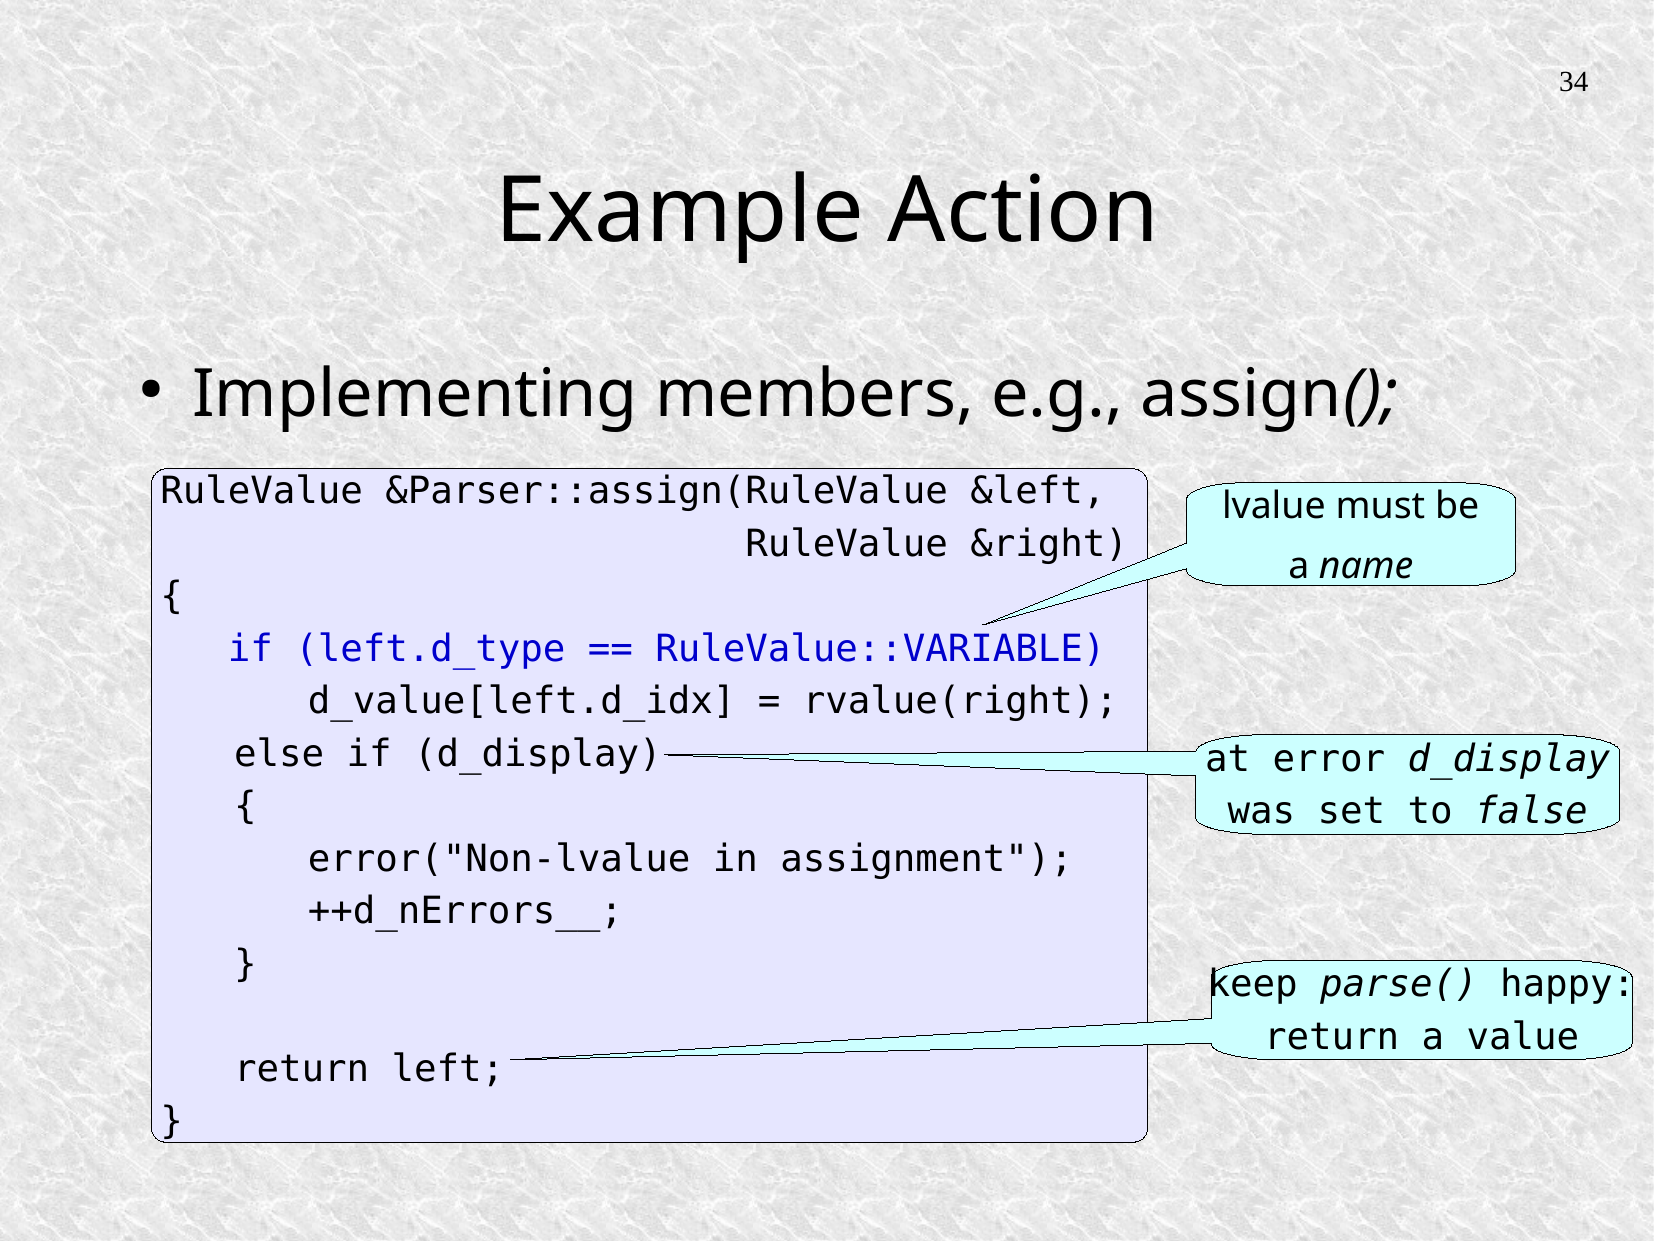

34
# Example Action
Implementing members, e.g., assign();
RuleValue &Parser::assign(RuleValue &left,
 RuleValue &right)
{
 if (left.d_type == RuleValue::VARIABLE)
		d_value[left.d_idx] = rvalue(right);
	else if (d_display)
	{
		error("Non-lvalue in assignment");
		++d_nErrors__;
	}
	return left;
}
lvalue must be
a name
at error d_display
was set to false
keep parse() happy:
return a value